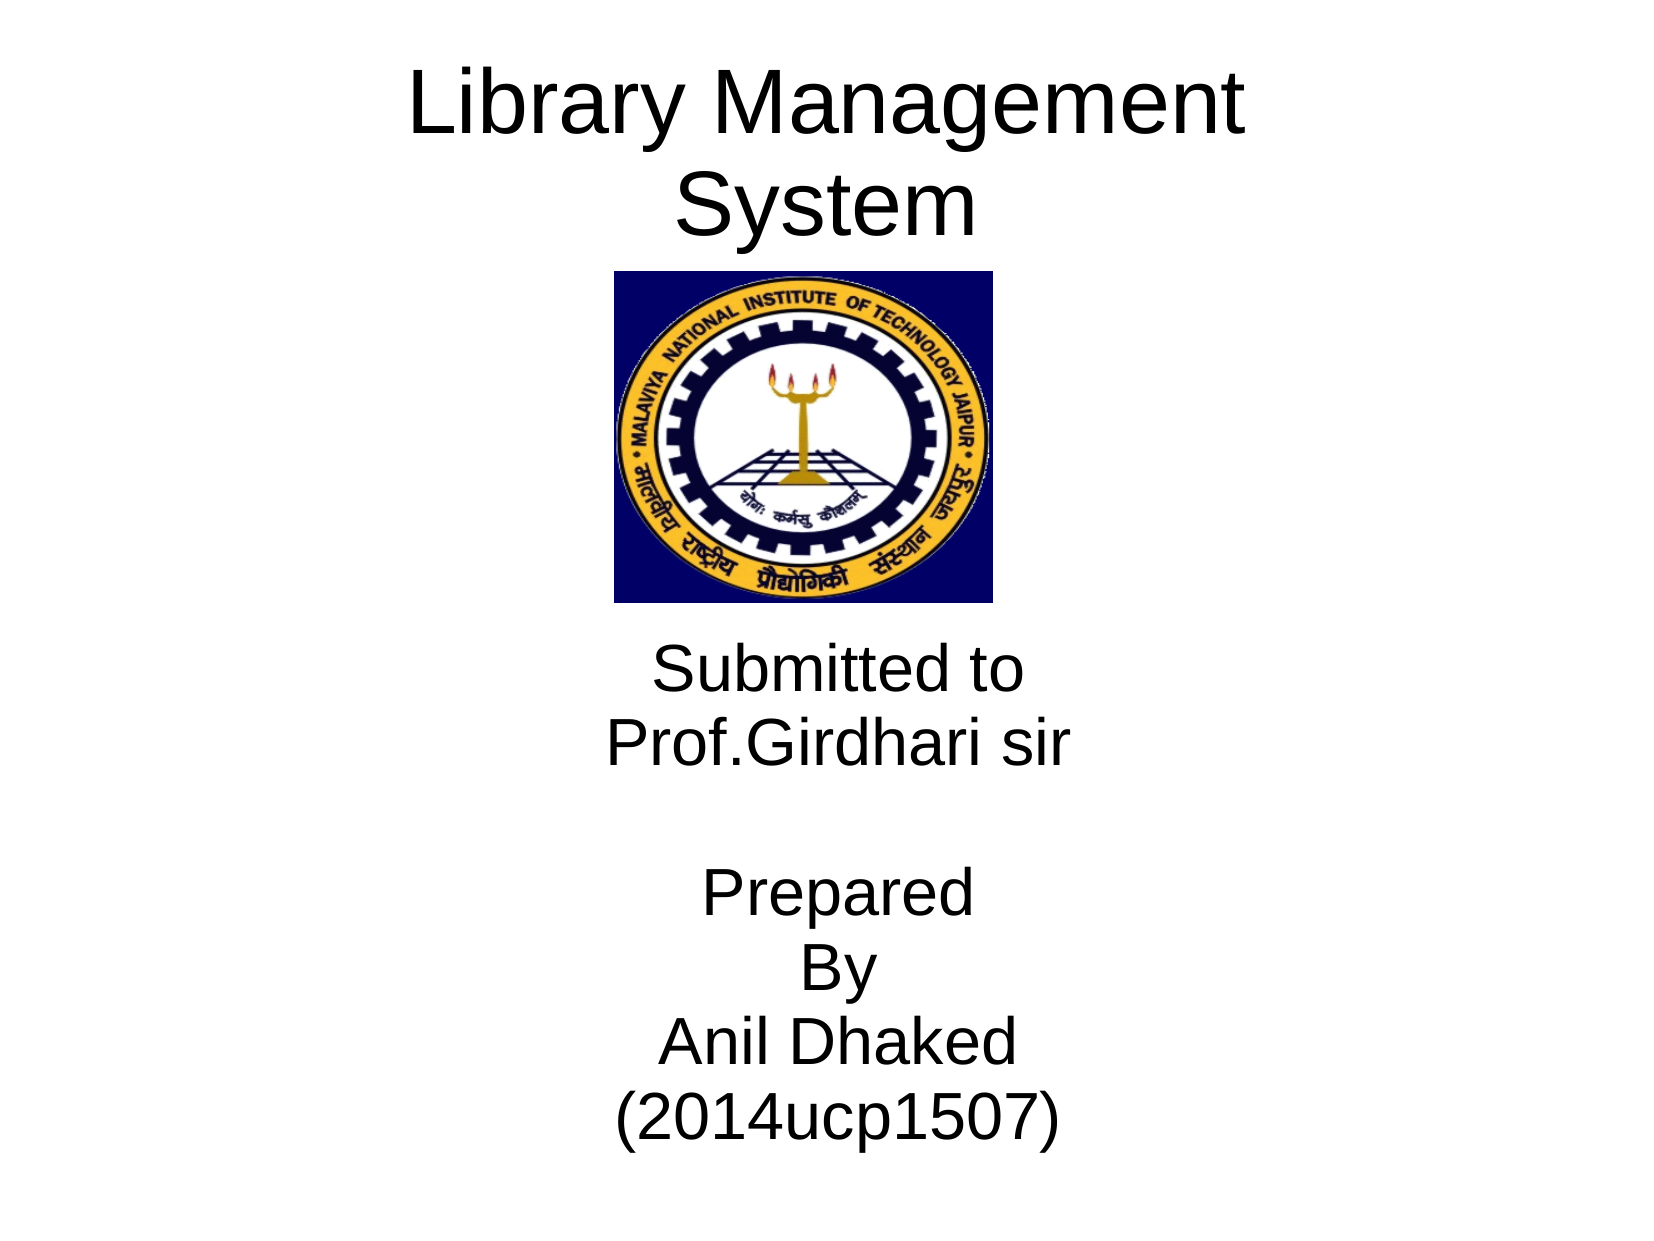

# Library Management System
Submitted to
Prof.Girdhari sir
Prepared
By
Anil Dhaked
(2014ucp1507)